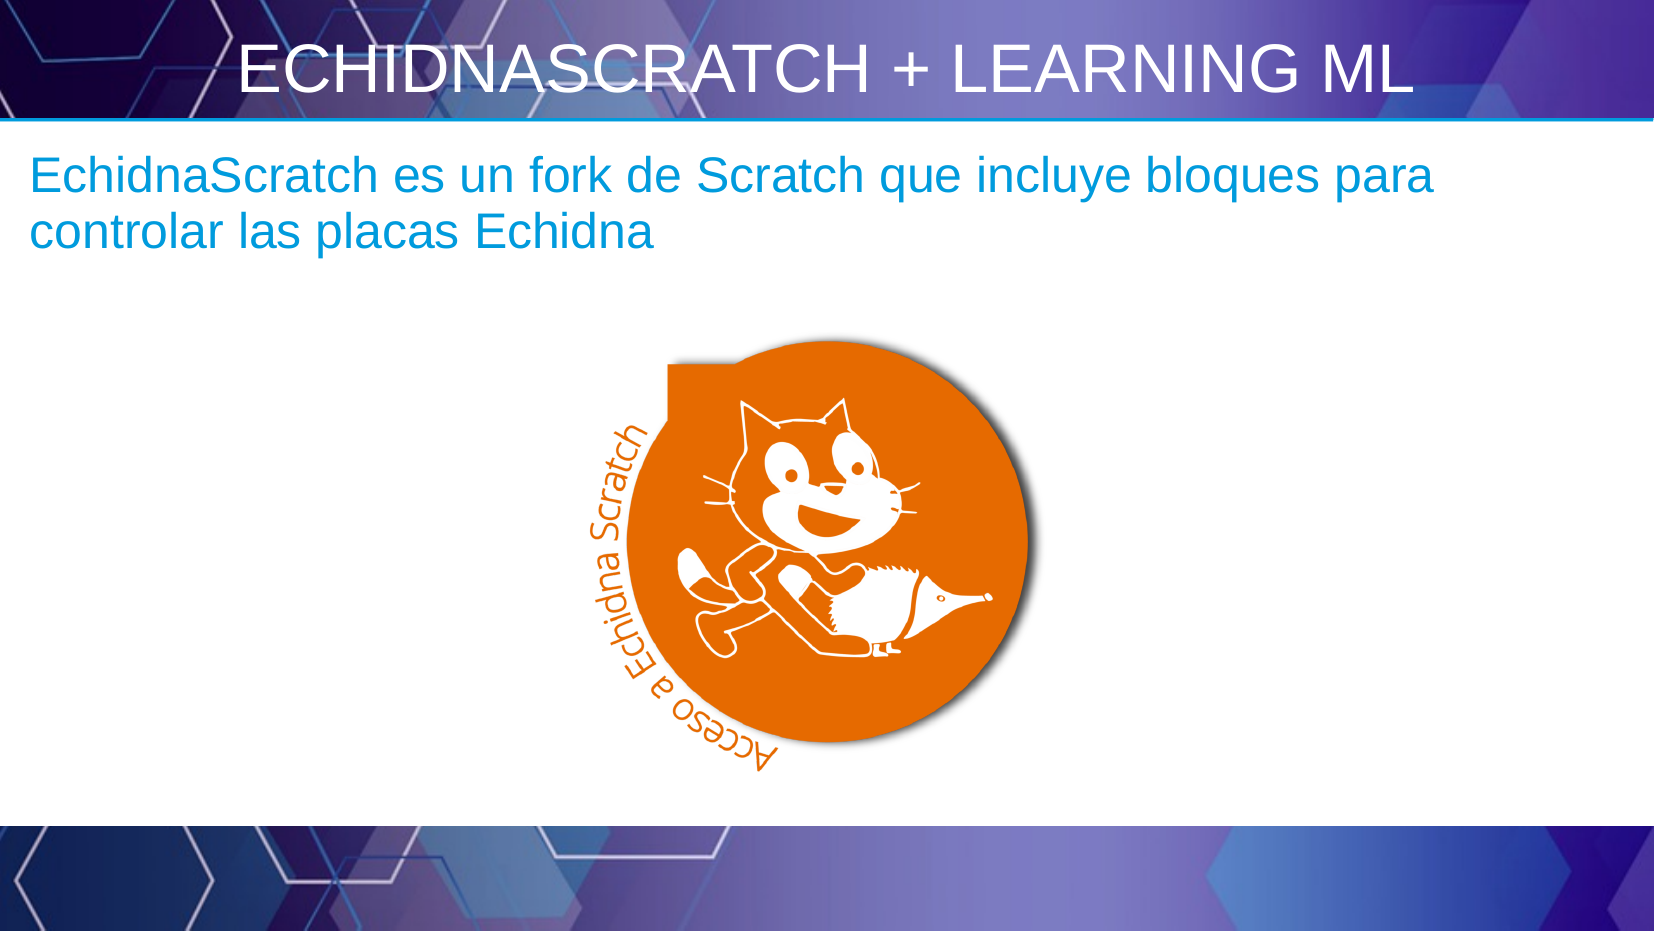

# ECHIDNASCRATCH + LEARNING ML
EchidnaScratch es un fork de Scratch que incluye bloques para controlar las placas Echidna
21